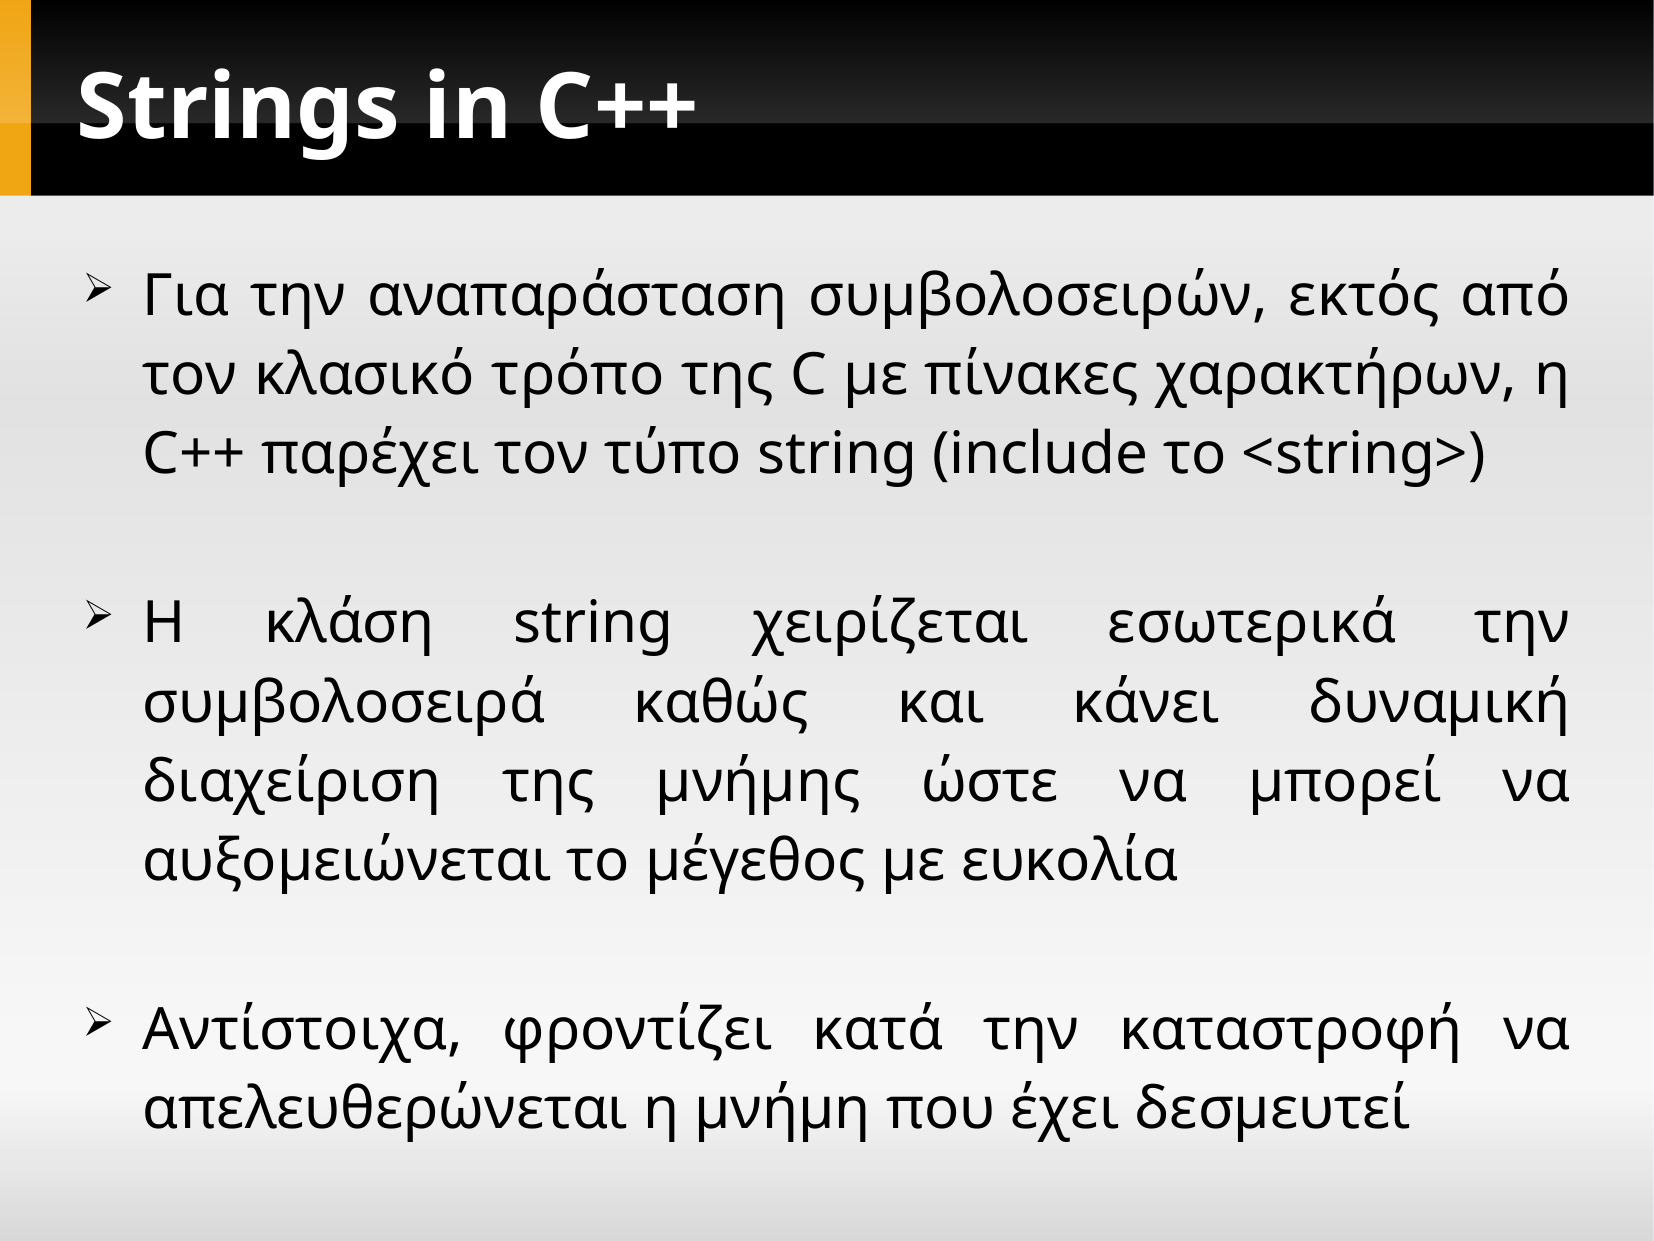

# Strings in C++
Για την αναπαράσταση συμβολοσειρών, εκτός από τον κλασικό τρόπο της C με πίνακες χαρακτήρων, η C++ παρέχει τον τύπο string (include το <string>)
Η κλάση string χειρίζεται εσωτερικά την συμβολοσειρά καθώς και κάνει δυναμική διαχείριση της μνήμης ώστε να μπορεί να αυξομειώνεται το μέγεθος με ευκολία
Αντίστοιχα, φροντίζει κατά την καταστροφή να απελευθερώνεται η μνήμη που έχει δεσμευτεί